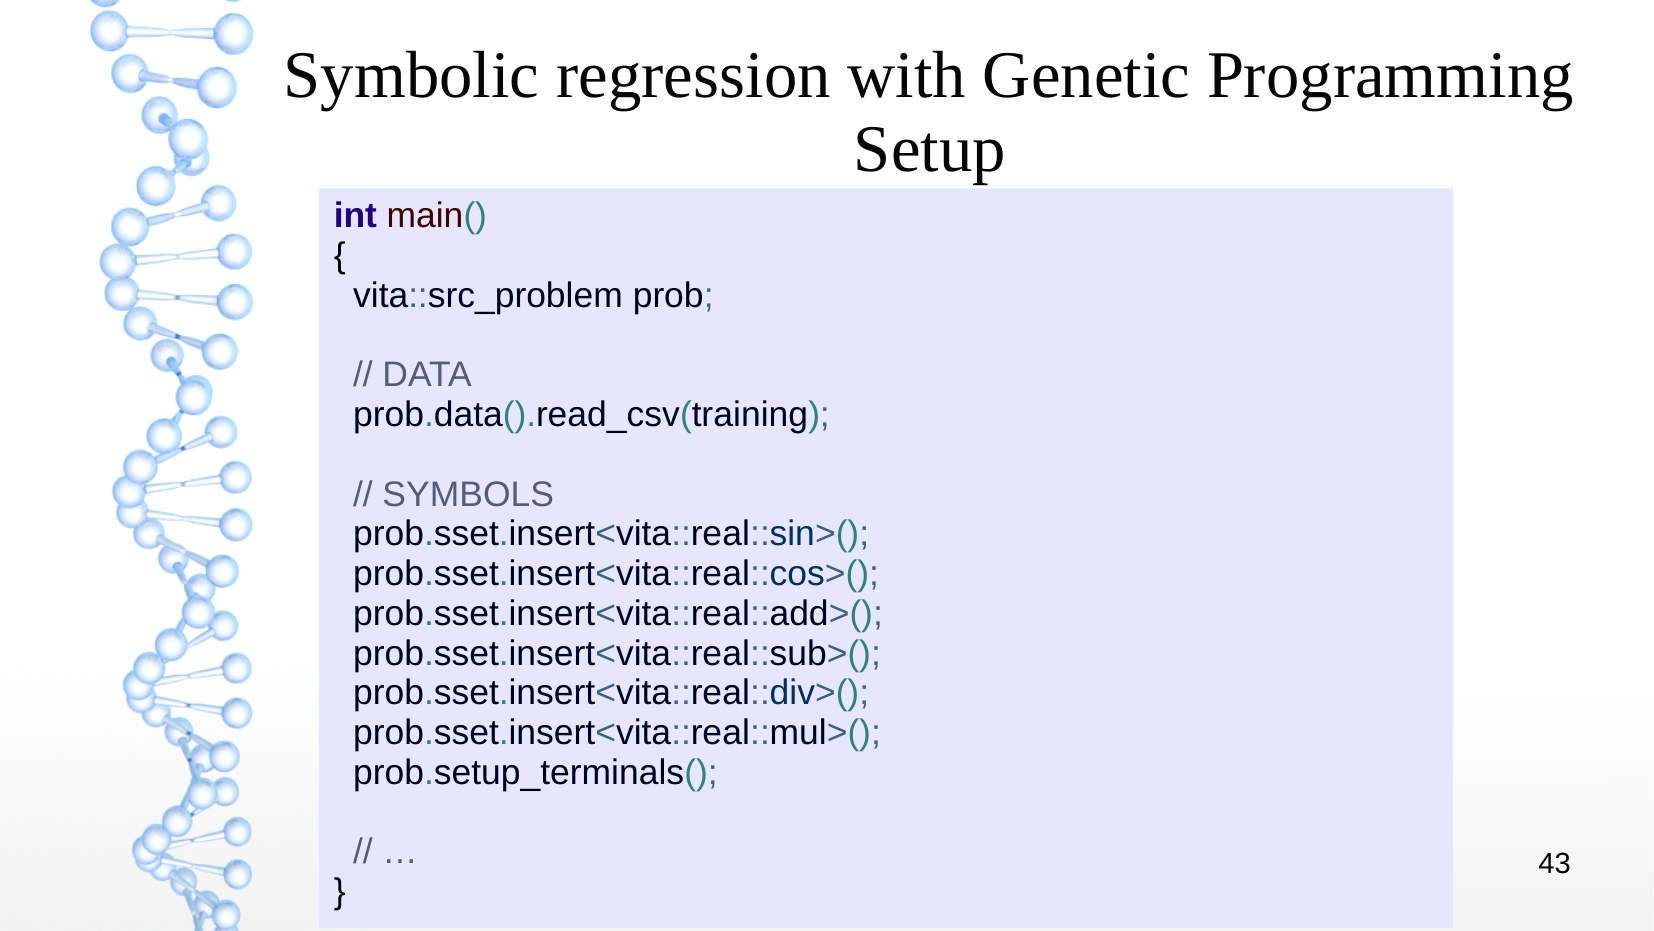

# Symbolic regression with Genetic Programming Setup
int main()
{
 vita::src_problem prob;
 // DATA
 prob.data().read_csv(training);
 // SYMBOLS
 prob.sset.insert<vita::real::sin>();
 prob.sset.insert<vita::real::cos>();
 prob.sset.insert<vita::real::add>();
 prob.sset.insert<vita::real::sub>();
 prob.sset.insert<vita::real::div>();
 prob.sset.insert<vita::real::mul>();
 prob.setup_terminals();
 // …
}
43